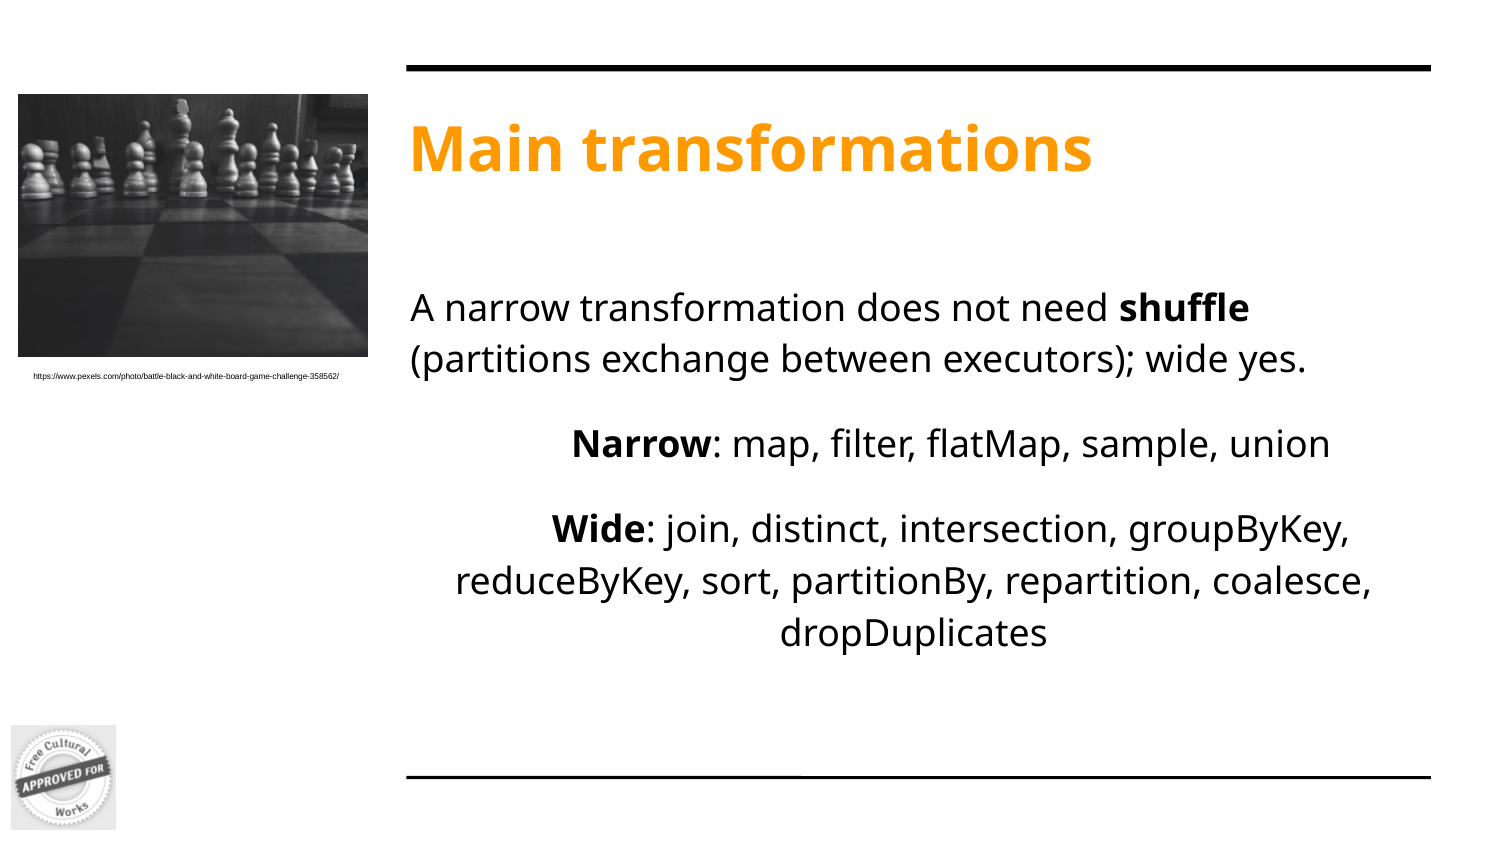

# Main transformations
A narrow transformation does not need shuffle (partitions exchange between executors); wide yes.
Narrow: map, filter, flatMap, sample, union
Wide: join, distinct, intersection, groupByKey, reduceByKey, sort, partitionBy, repartition, coalesce, dropDuplicates
https://www.pexels.com/photo/battle-black-and-white-board-game-challenge-358562/